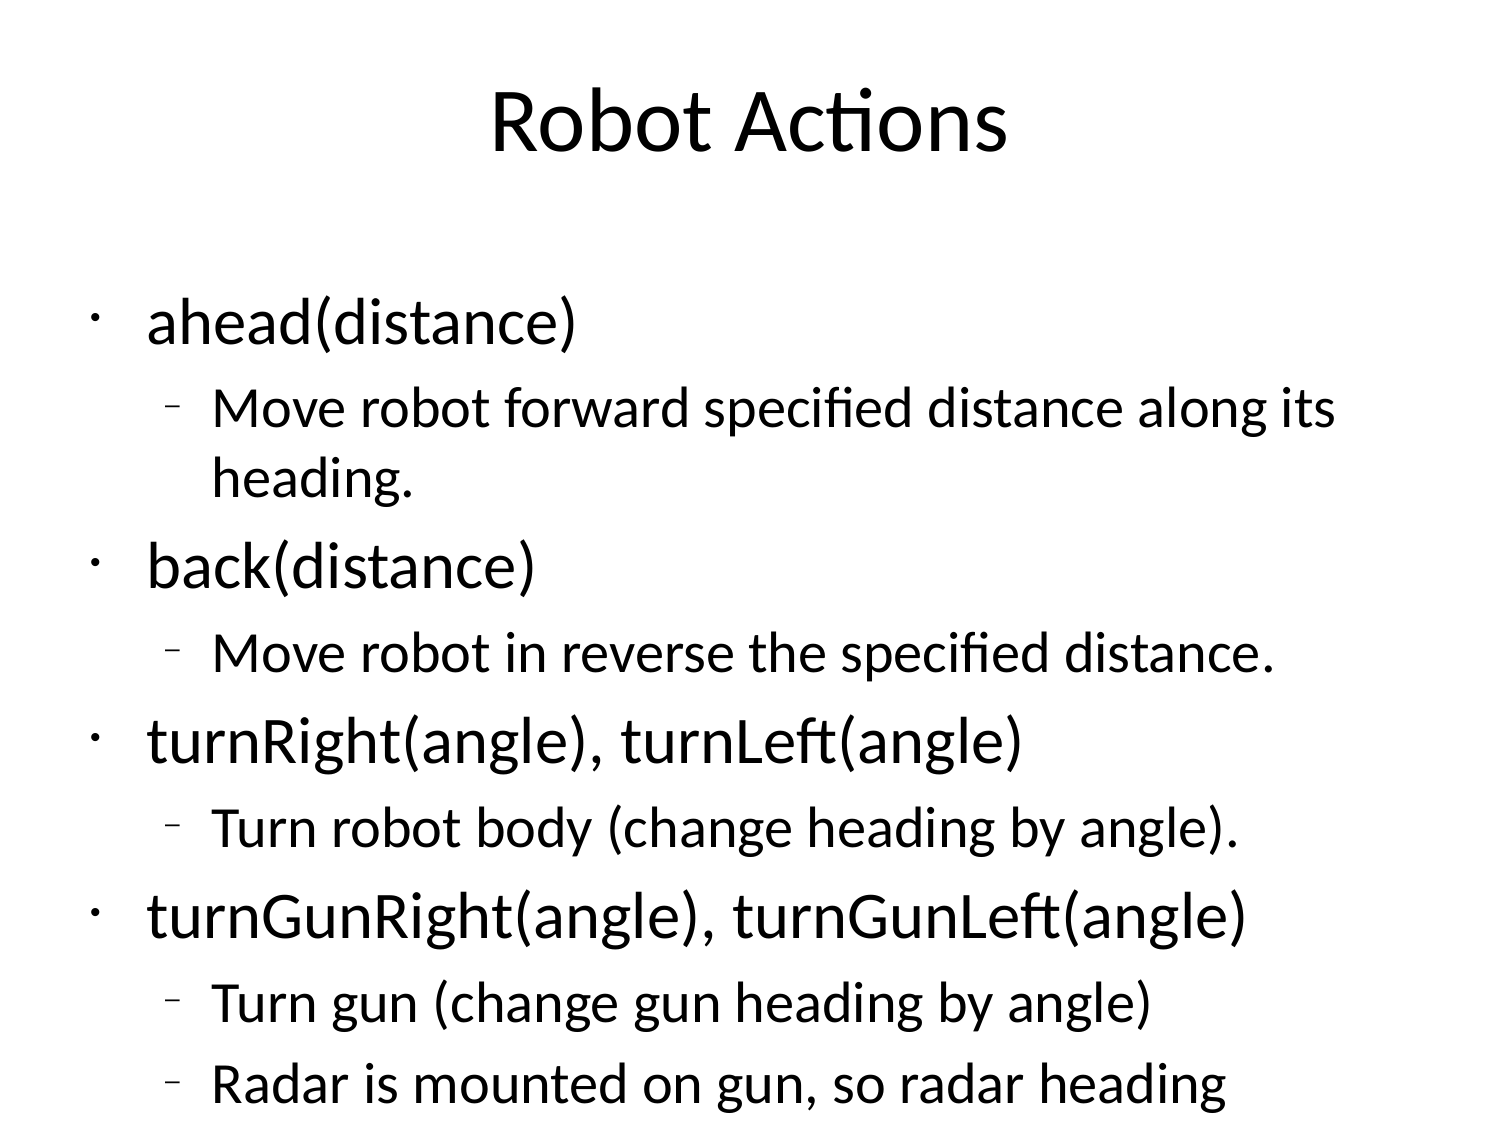

# Robot Actions
ahead(distance)
Move robot forward specified distance along its heading.
back(distance)
Move robot in reverse the specified distance.
turnRight(angle), turnLeft(angle)
Turn robot body (change heading by angle).
turnGunRight(angle), turnGunLeft(angle)
Turn gun (change gun heading by angle)
Radar is mounted on gun, so radar heading changes.
turnRadarRight(angle), turnRadarLeft(angle)
Turn radar (change radar heading); don’t bother firing the gun when you see an opponent unless the radar heading and the gun heading are the same.